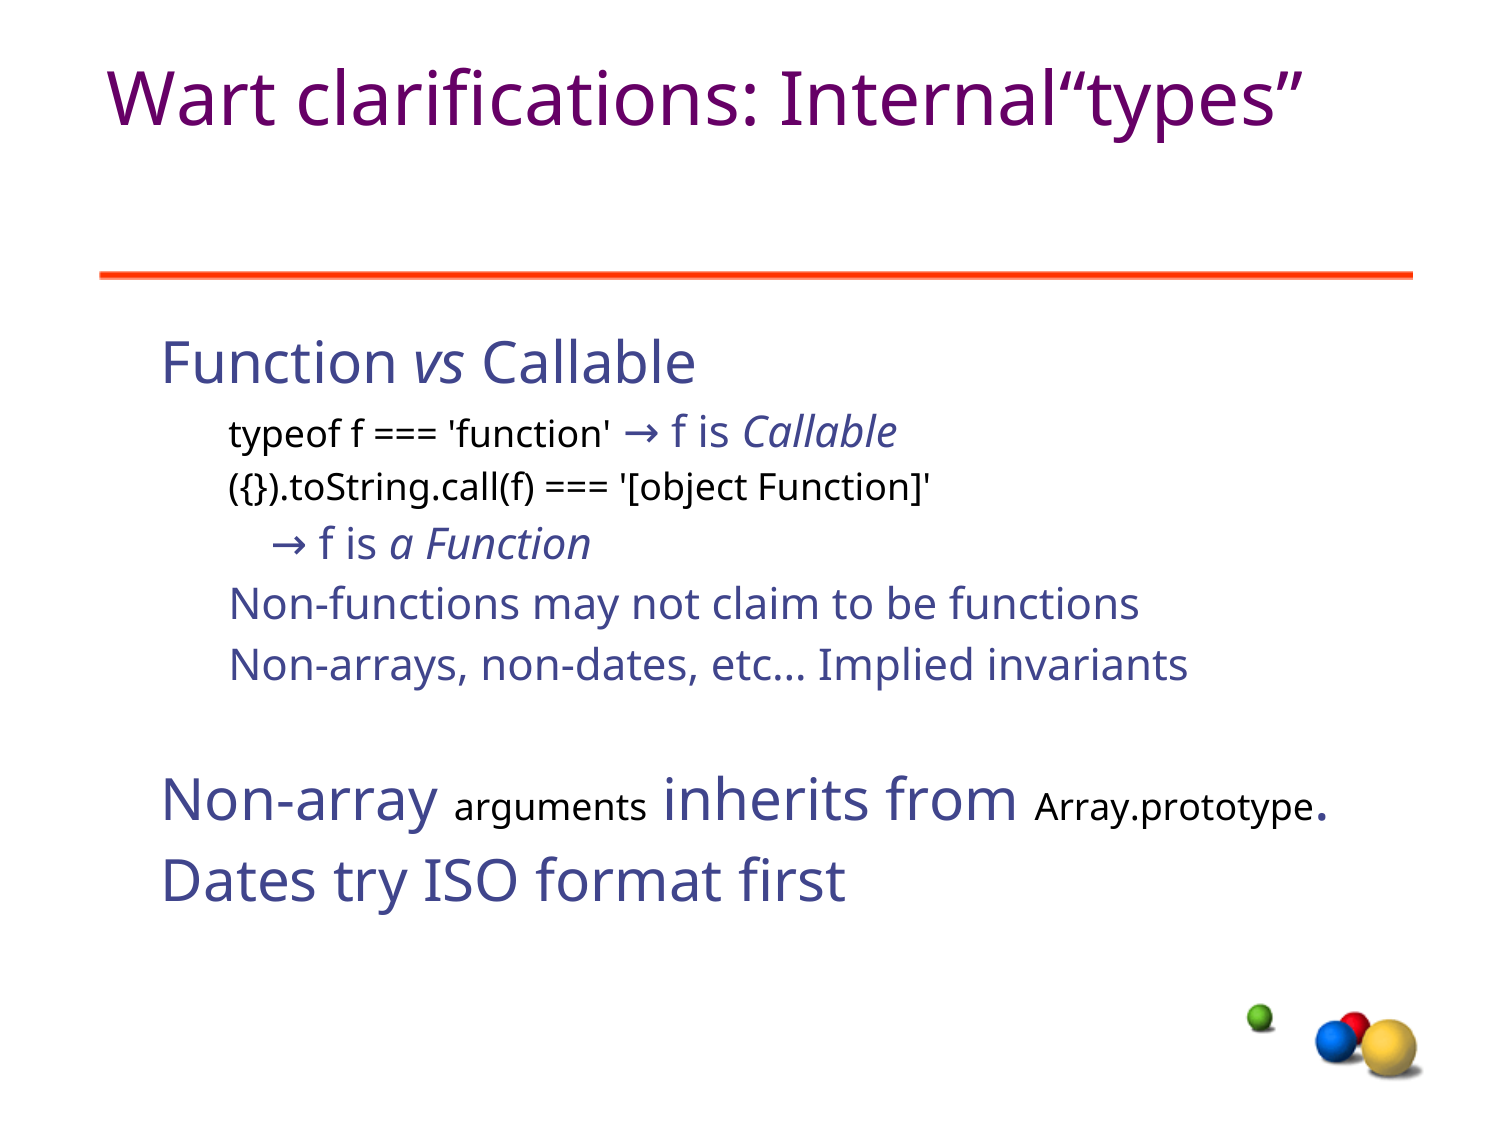

# Wart clarifications: Internal“types”
Function vs Callable
typeof f === 'function' → f is Callable
({}).toString.call(f) === '[object Function]'
→ f is a Function
Non-functions may not claim to be functions
Non-arrays, non-dates, etc… Implied invariants
Non-array arguments inherits from Array.prototype.
Dates try ISO format first